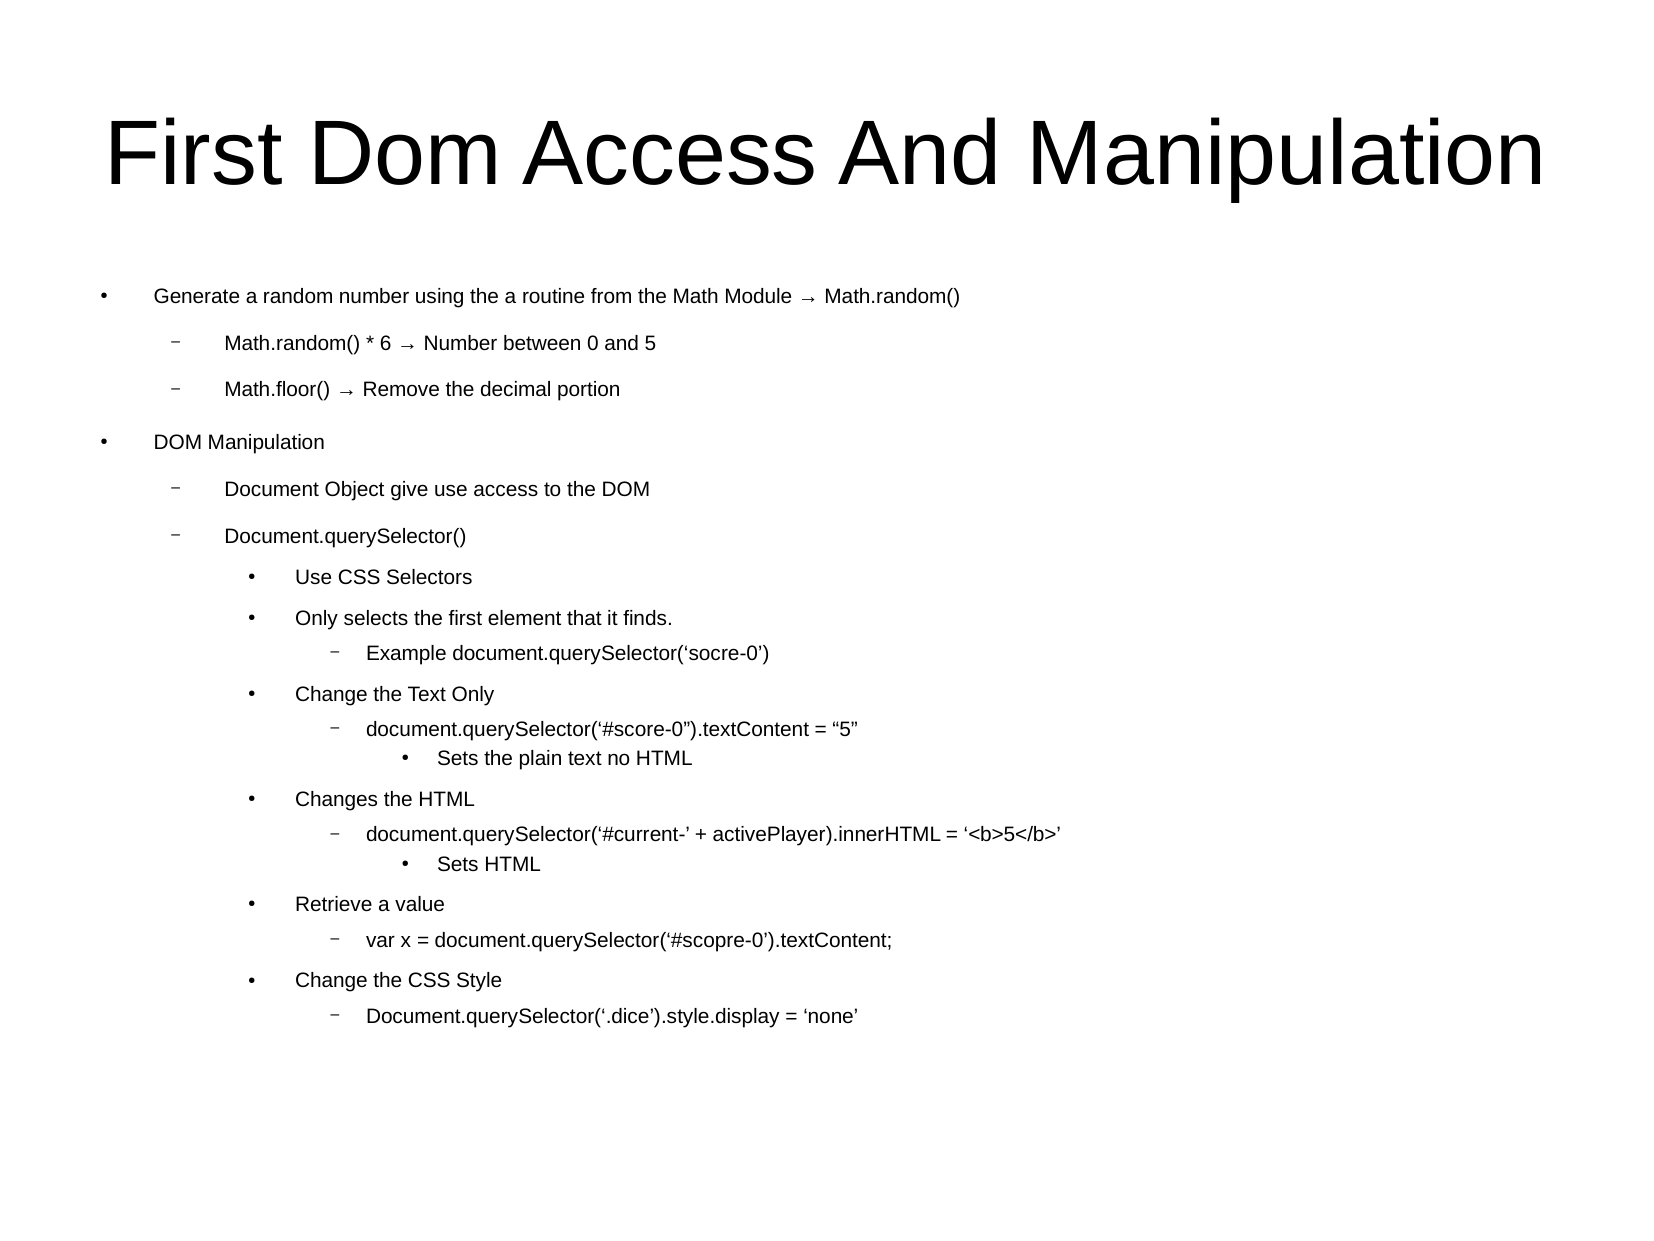

# First Dom Access And Manipulation
Generate a random number using the a routine from the Math Module → Math.random()
Math.random() * 6 → Number between 0 and 5
Math.floor() → Remove the decimal portion
DOM Manipulation
Document Object give use access to the DOM
Document.querySelector()
Use CSS Selectors
Only selects the first element that it finds.
Example document.querySelector(‘socre-0’)
Change the Text Only
document.querySelector(‘#score-0”).textContent = “5”
Sets the plain text no HTML
Changes the HTML
document.querySelector(‘#current-’ + activePlayer).innerHTML = ‘<b>5</b>’
Sets HTML
Retrieve a value
var x = document.querySelector(‘#scopre-0’).textContent;
Change the CSS Style
Document.querySelector(‘.dice’).style.display = ‘none’